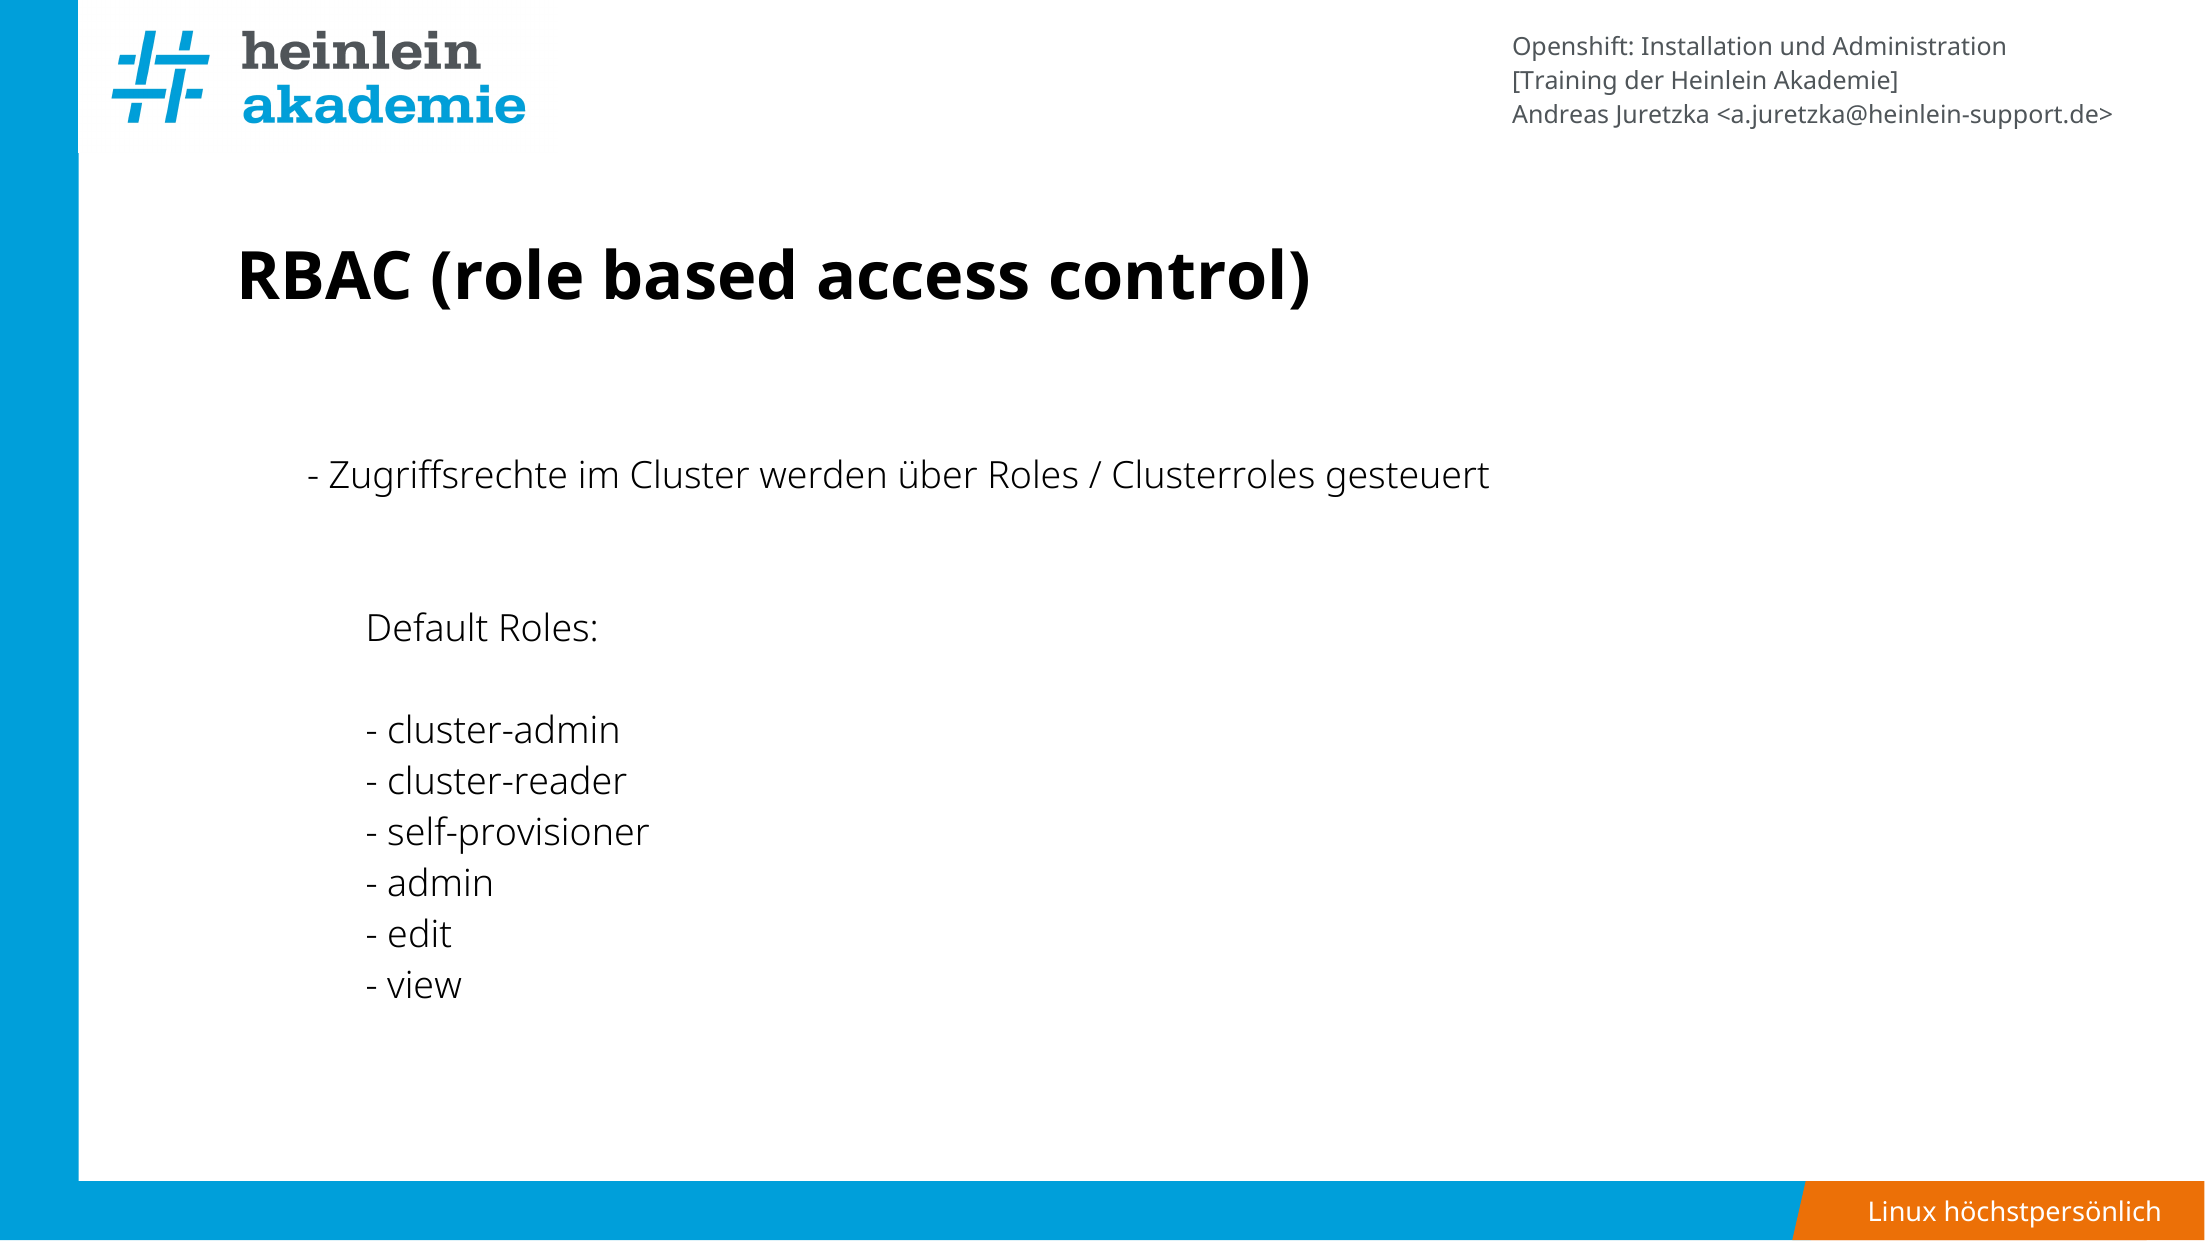

# RBAC (role based access control)
- Zugriffsrechte im Cluster werden über Roles / Clusterroles gesteuert
 Default Roles:
 - cluster-admin
 - cluster-reader
 - self-provisioner
 - admin
 - edit
 - view